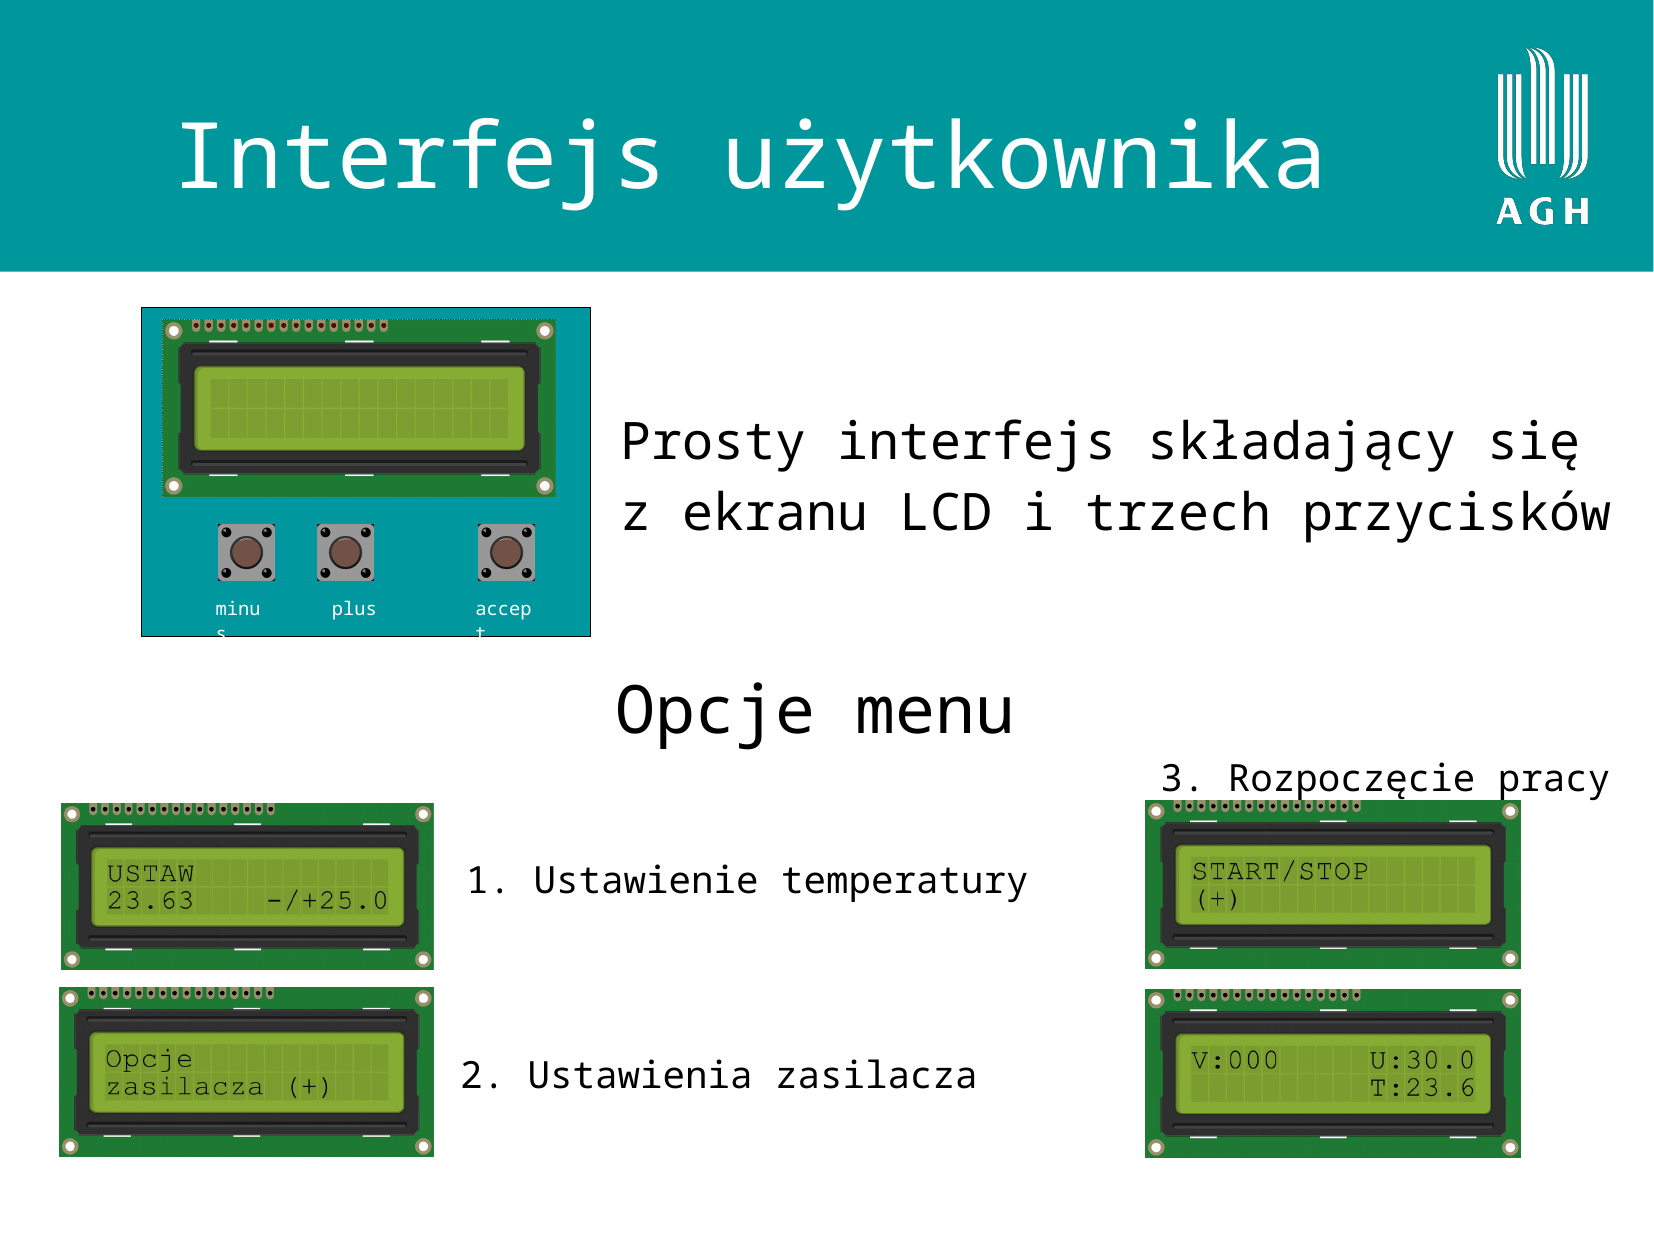

# Interfejs użytkownika
Prosty interfejs składający się z ekranu LCD i trzech przycisków
minus
plus
accept
Opcje menu
3. Rozpoczęcie pracy
1. Ustawienie temperatury
2. Ustawienia zasilacza